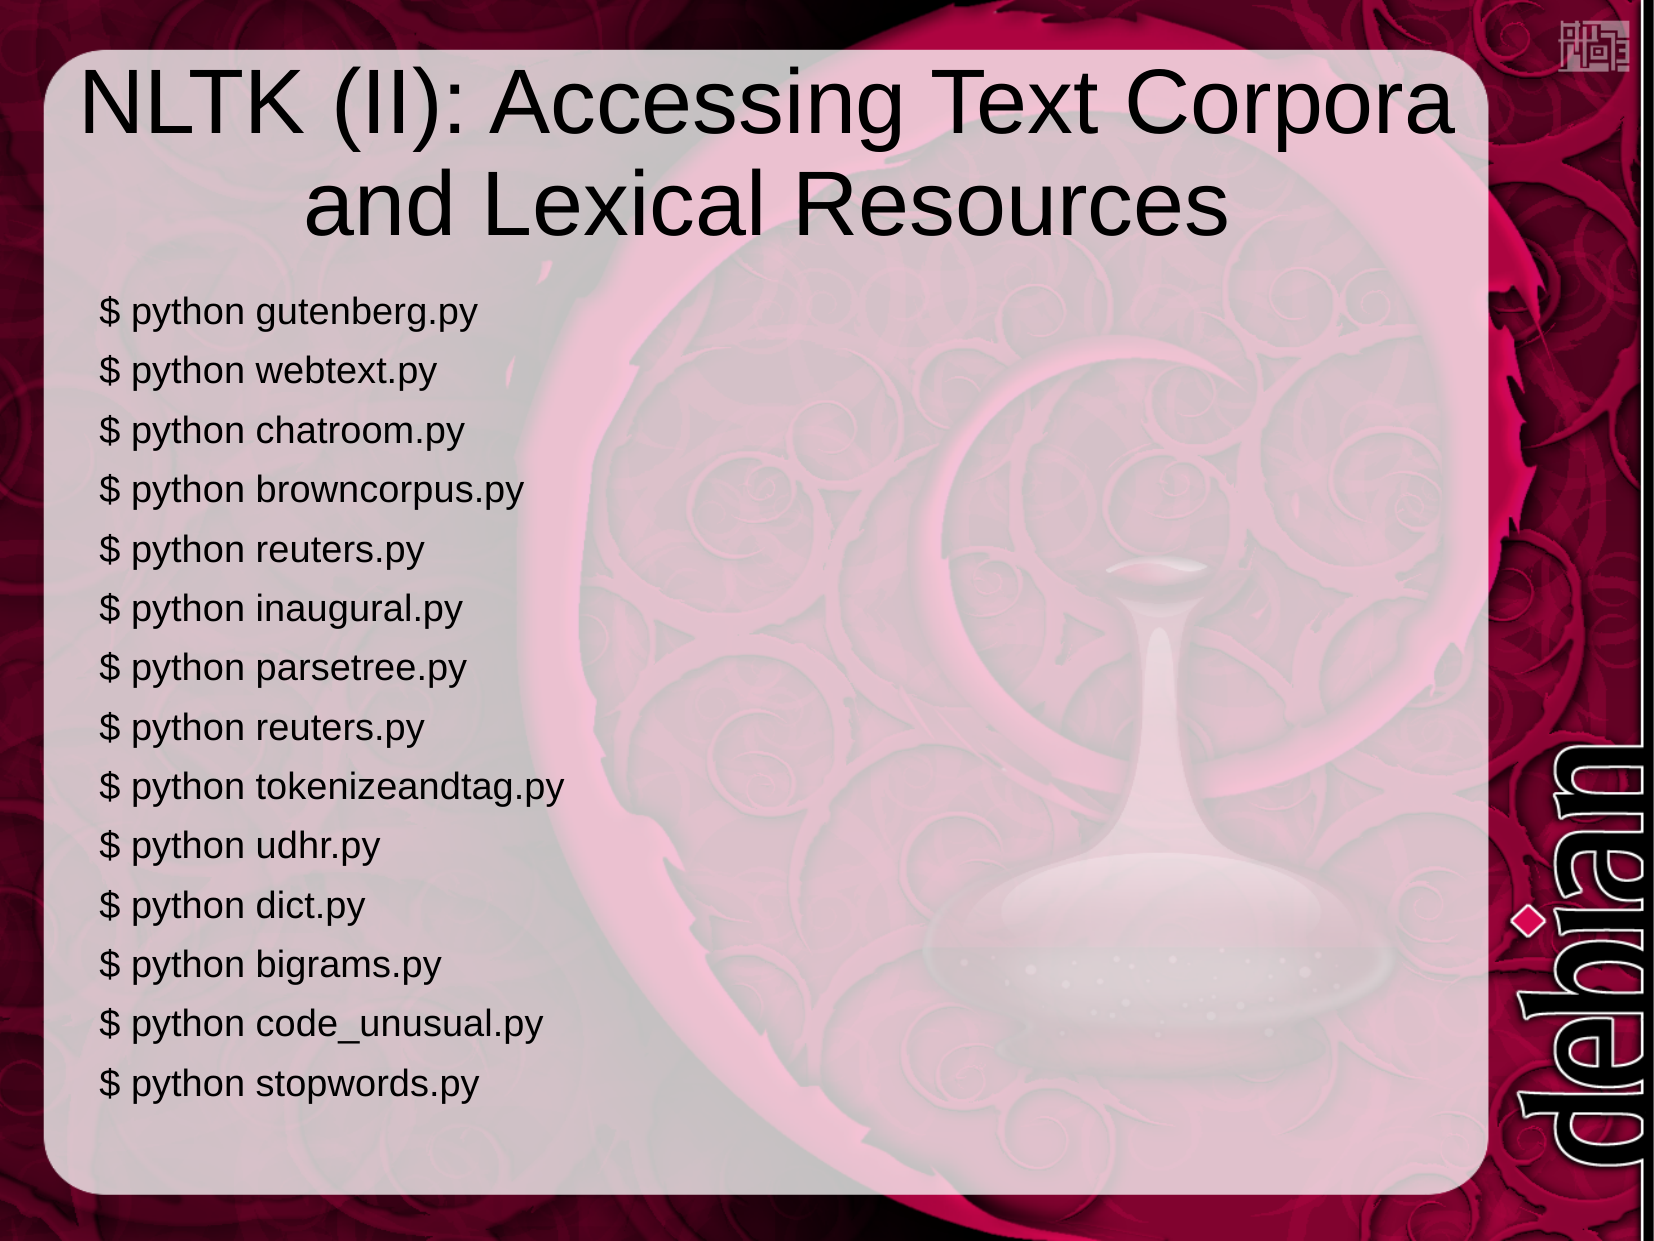

# NLTK (II): Accessing Text Corpora and Lexical Resources
$ python gutenberg.py
$ python webtext.py
$ python chatroom.py
$ python browncorpus.py
$ python reuters.py
$ python inaugural.py
$ python parsetree.py
$ python reuters.py
$ python tokenizeandtag.py
$ python udhr.py
$ python dict.py
$ python bigrams.py
$ python code_unusual.py
$ python stopwords.py